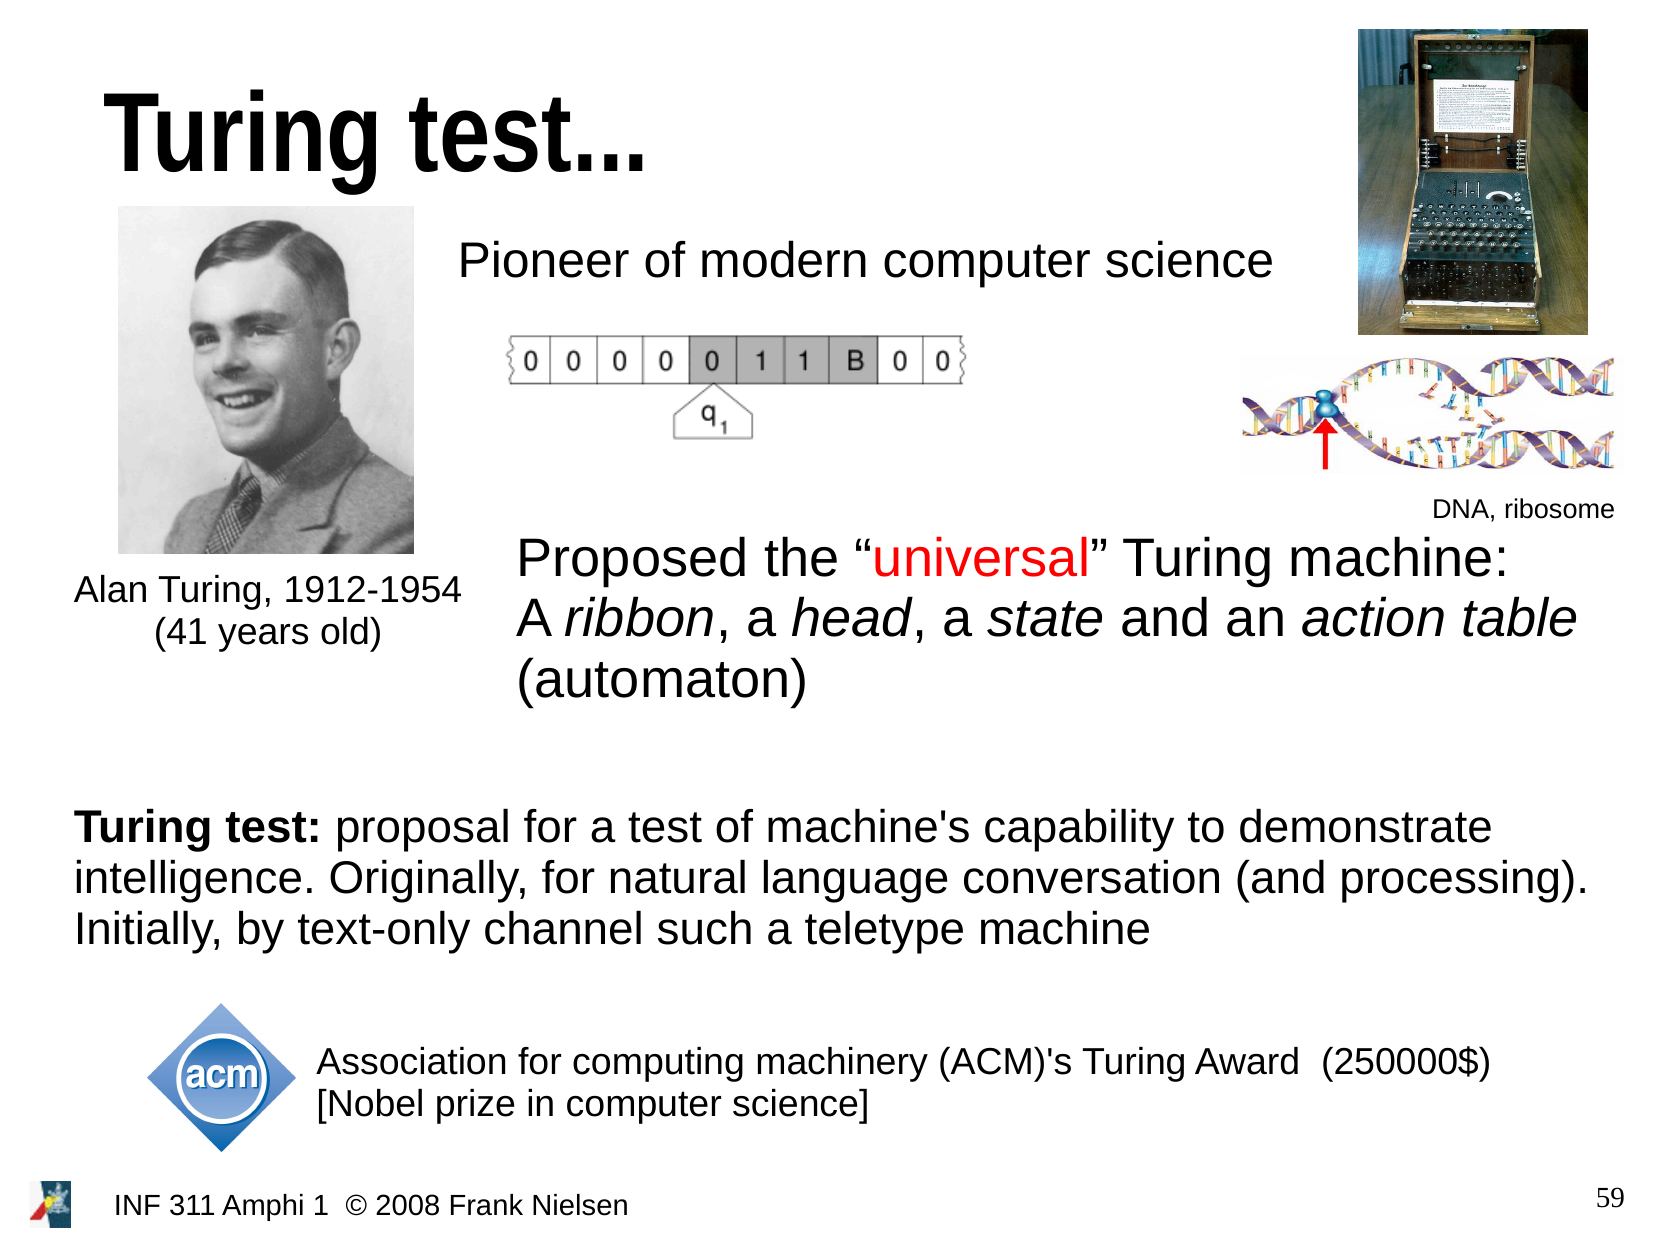

Turing test...
Pioneer of modern computer science
DNA, ribosome
Proposed the “universal” Turing machine:
A ribbon, a head, a state and an action table
(automaton)
Alan Turing, 1912-1954
(41 years old)
Turing test: proposal for a test of machine's capability to demonstrate
intelligence. Originally, for natural language conversation (and processing).
Initially, by text-only channel such a teletype machine
Association for computing machinery (ACM)'s Turing Award (250000$)
[Nobel prize in computer science]
59